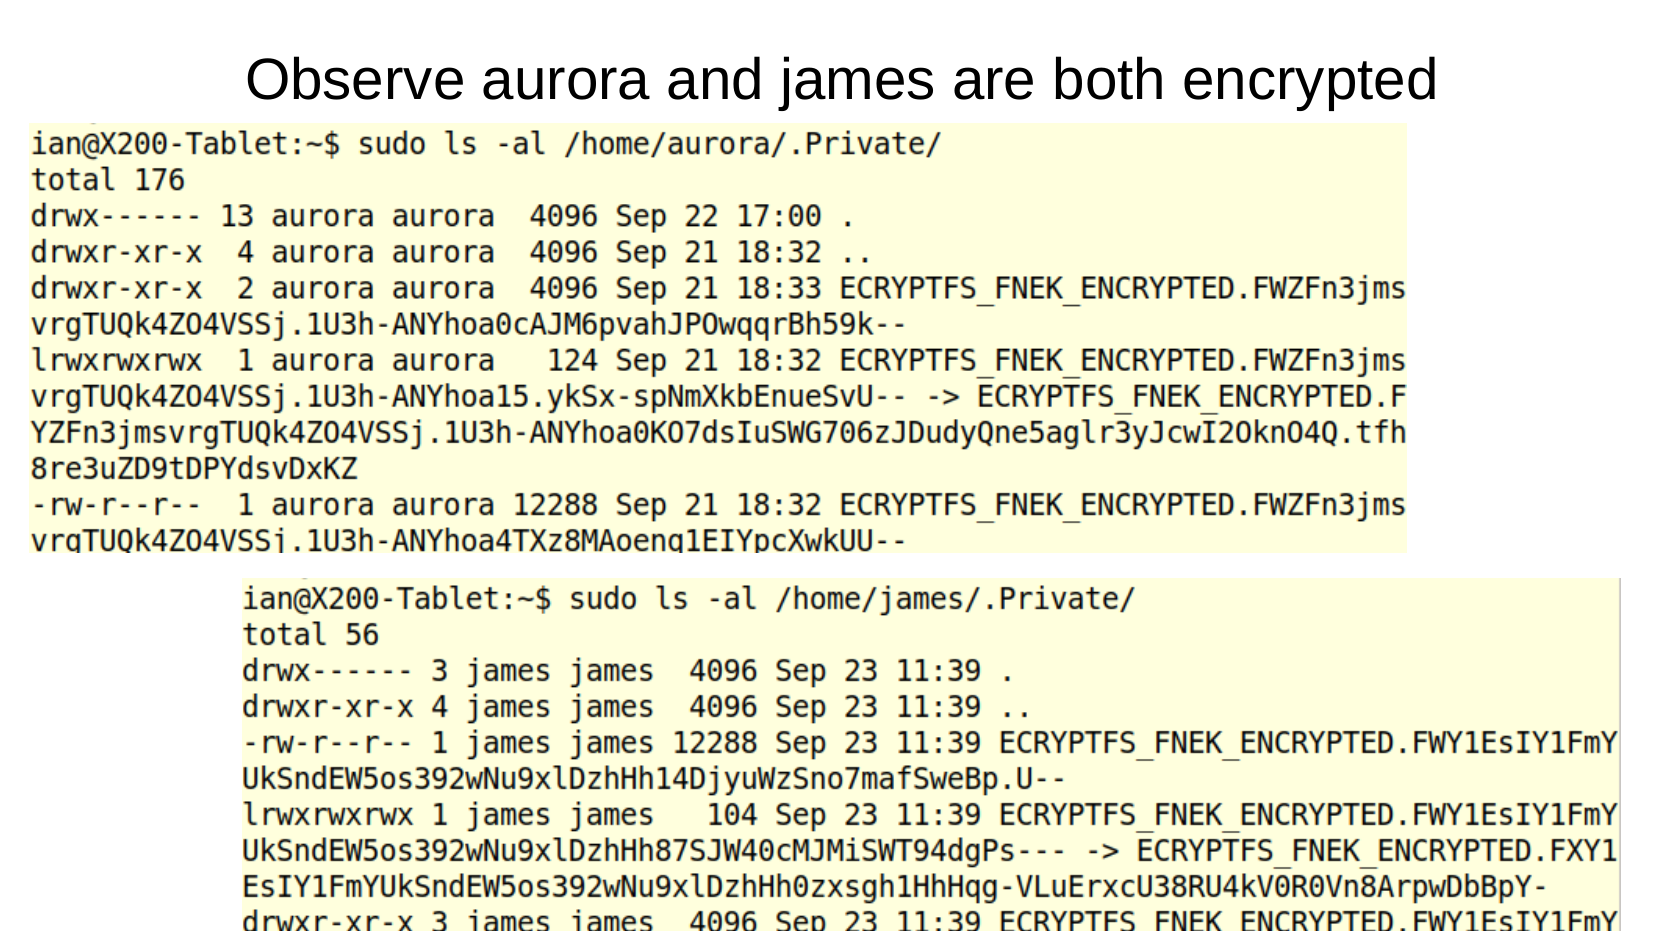

# Observe aurora and james are both encrypted